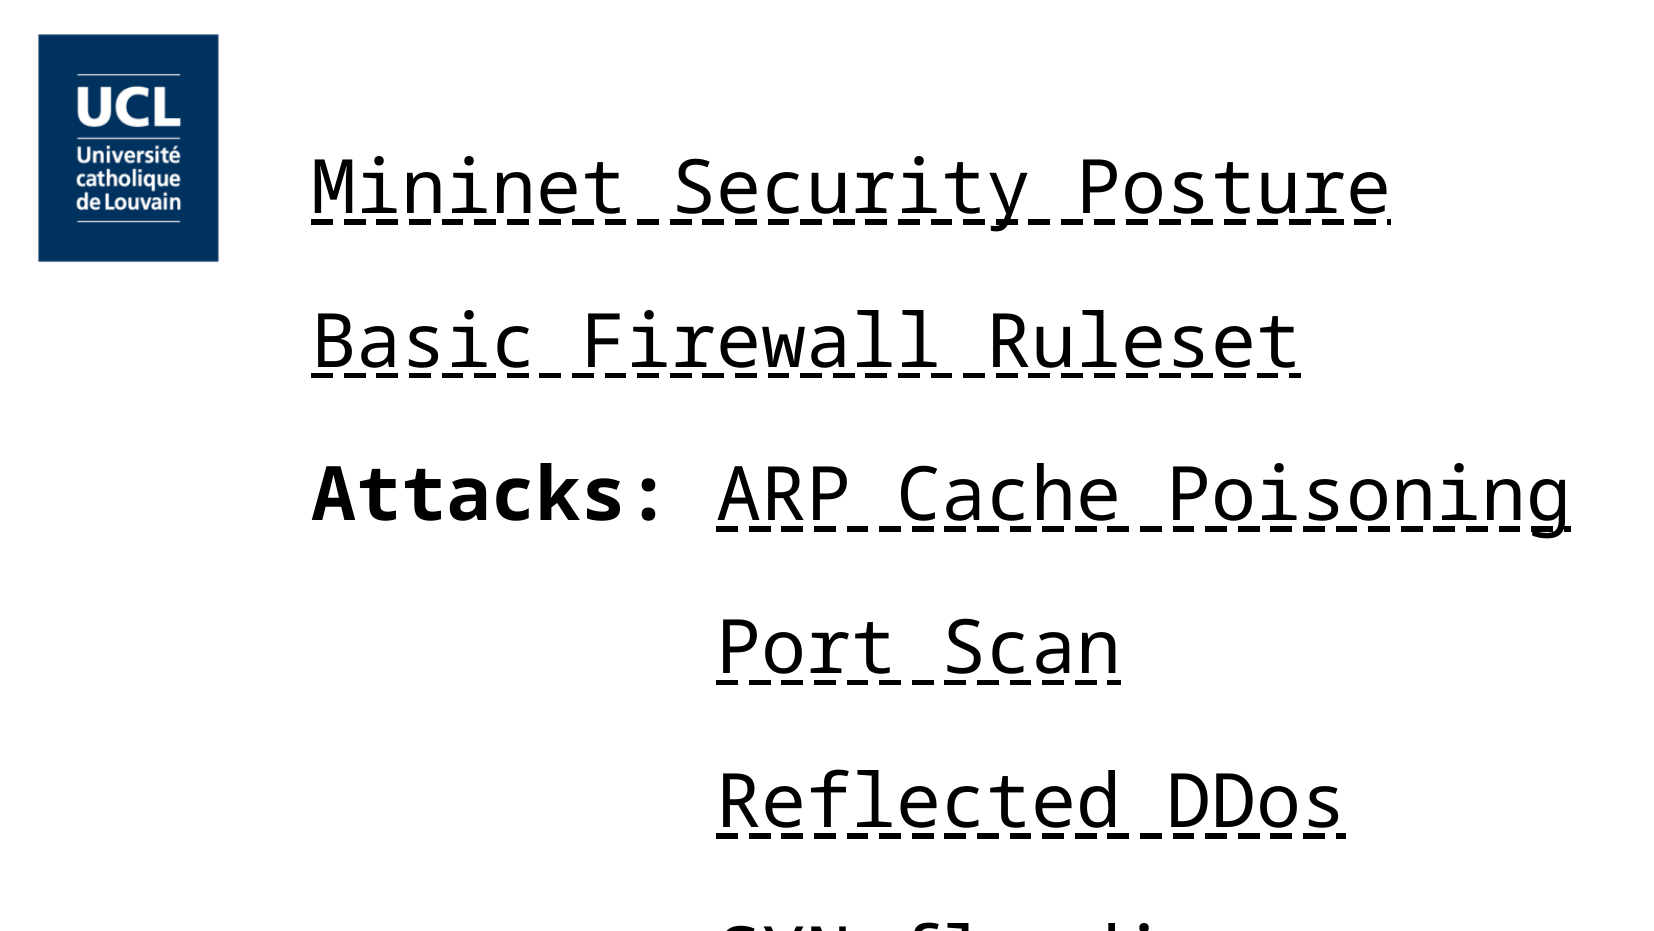

Mininet Security Posture
Basic Firewall Ruleset
Attacks: ARP Cache Poisoning
 Port Scan
 Reflected DDos
 SYN flooding
& Firewall Mitigations